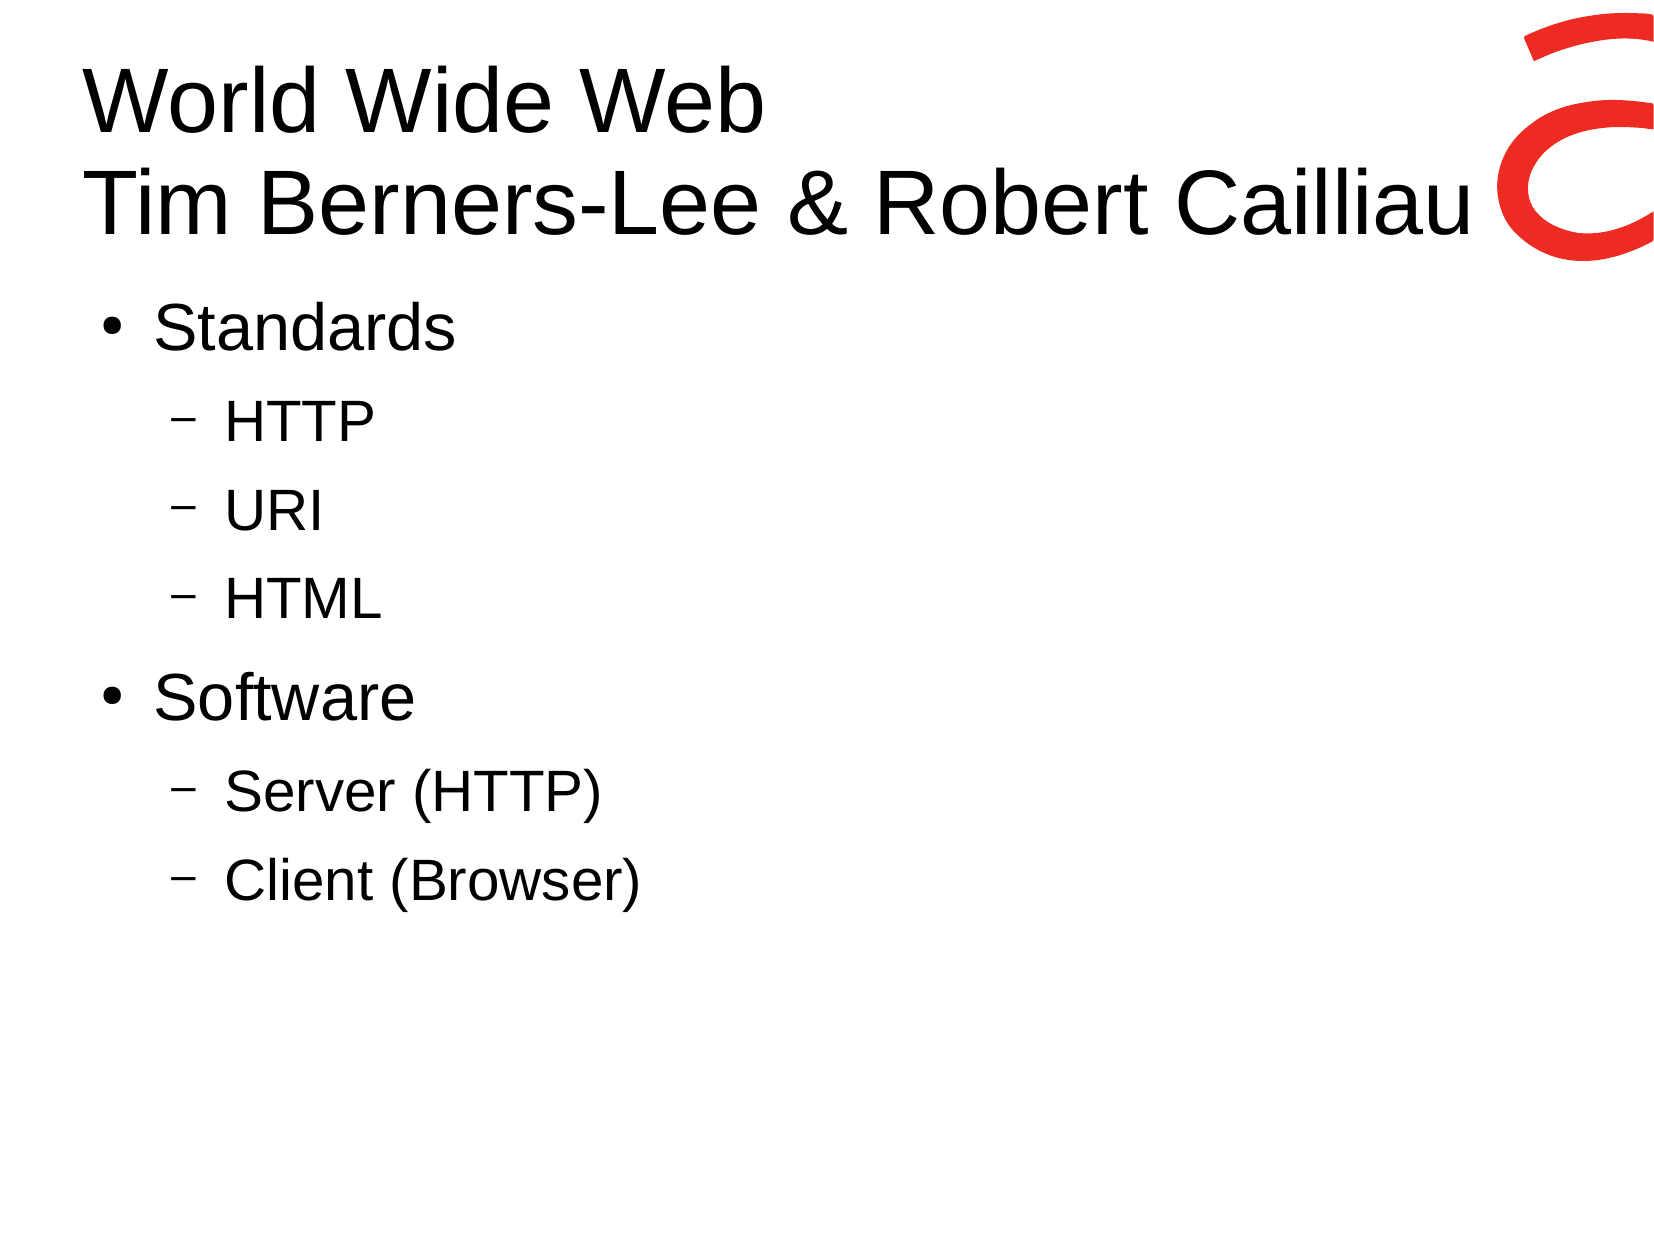

# World Wide Web Tim Berners-Lee & Robert Cailliau
Standards
HTTP
URI
HTML
Software
Server (HTTP)
Client (Browser)